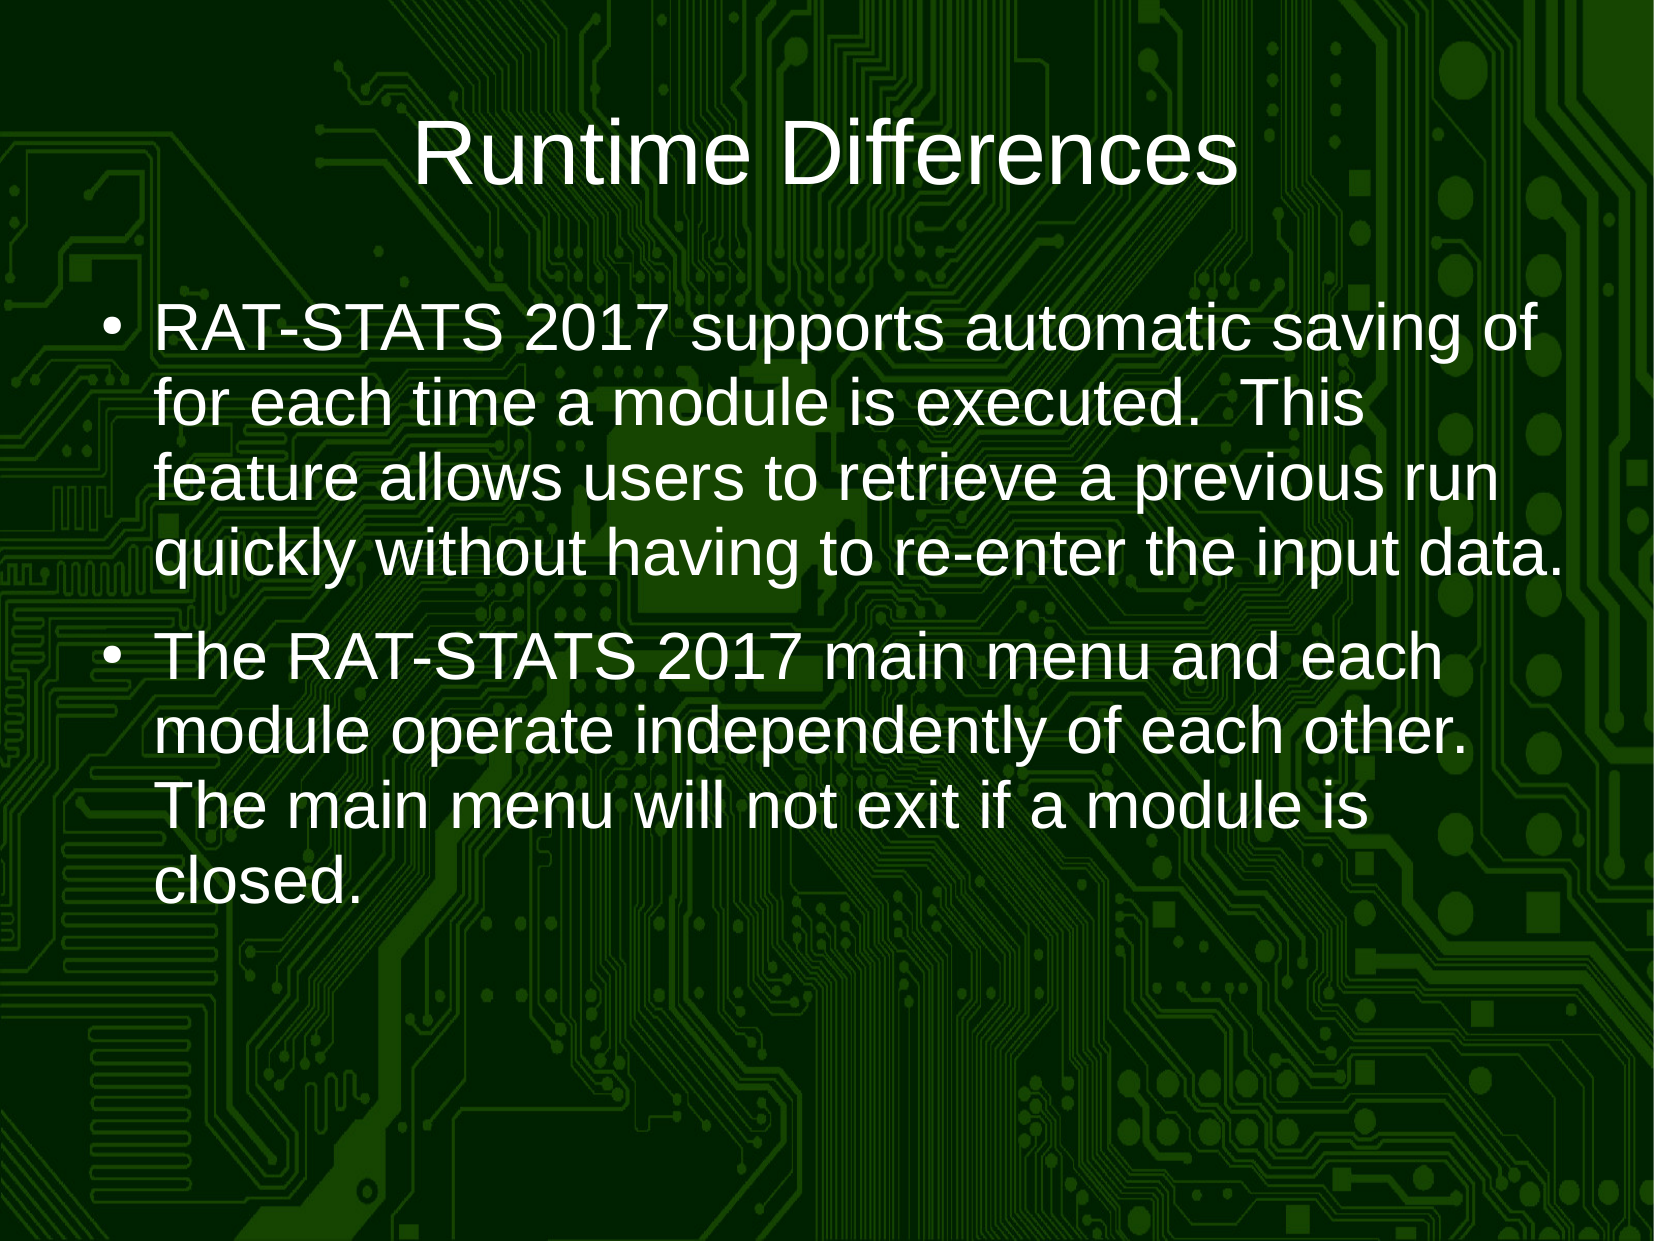

# Runtime Differences
RAT-STATS 2017 supports automatic saving of for each time a module is executed. This feature allows users to retrieve a previous run quickly without having to re-enter the input data.
The RAT-STATS 2017 main menu and each module operate independently of each other. The main menu will not exit if a module is closed.